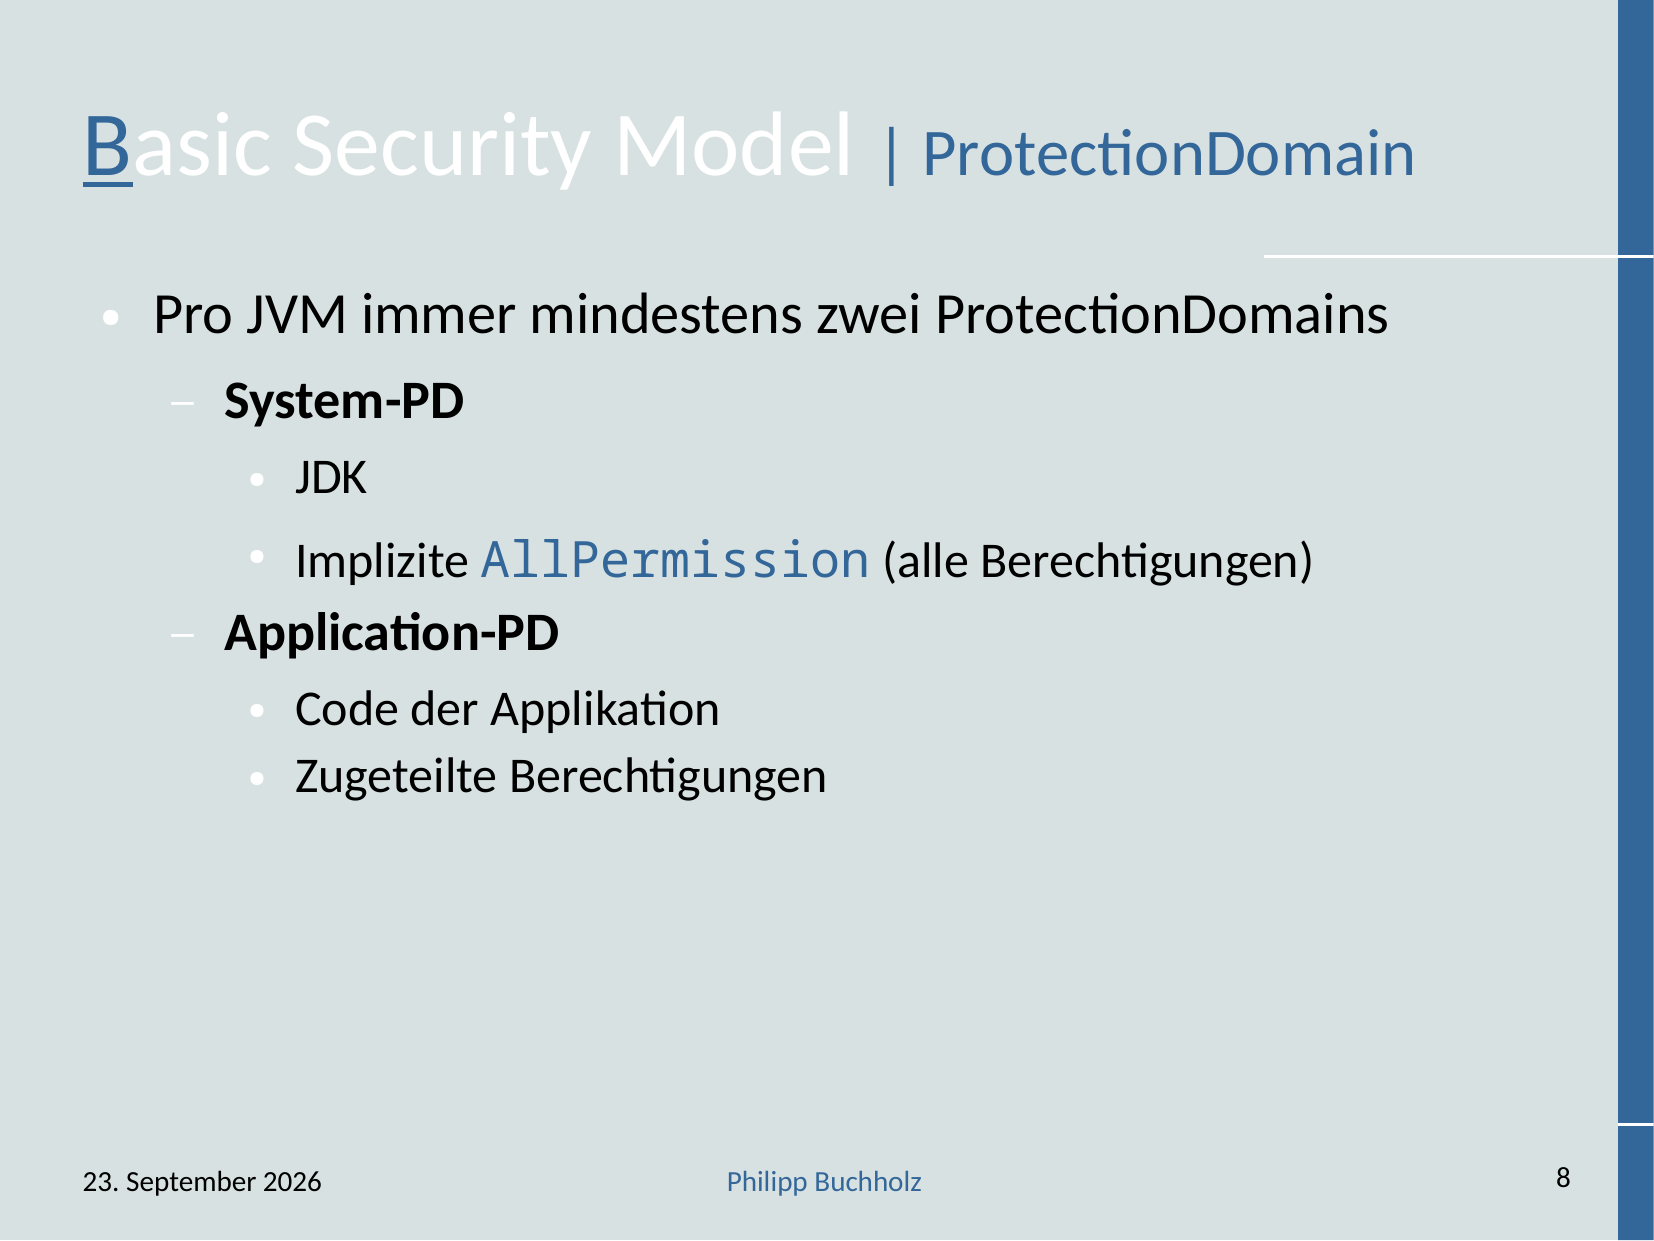

# Basic Security Model | ProtectionDomain
Pro JVM immer mindestens zwei ProtectionDomains
System-PD
JDK
Implizite AllPermission (alle Berechtigungen)
Application-PD
Code der Applikation
Zugeteilte Berechtigungen
8